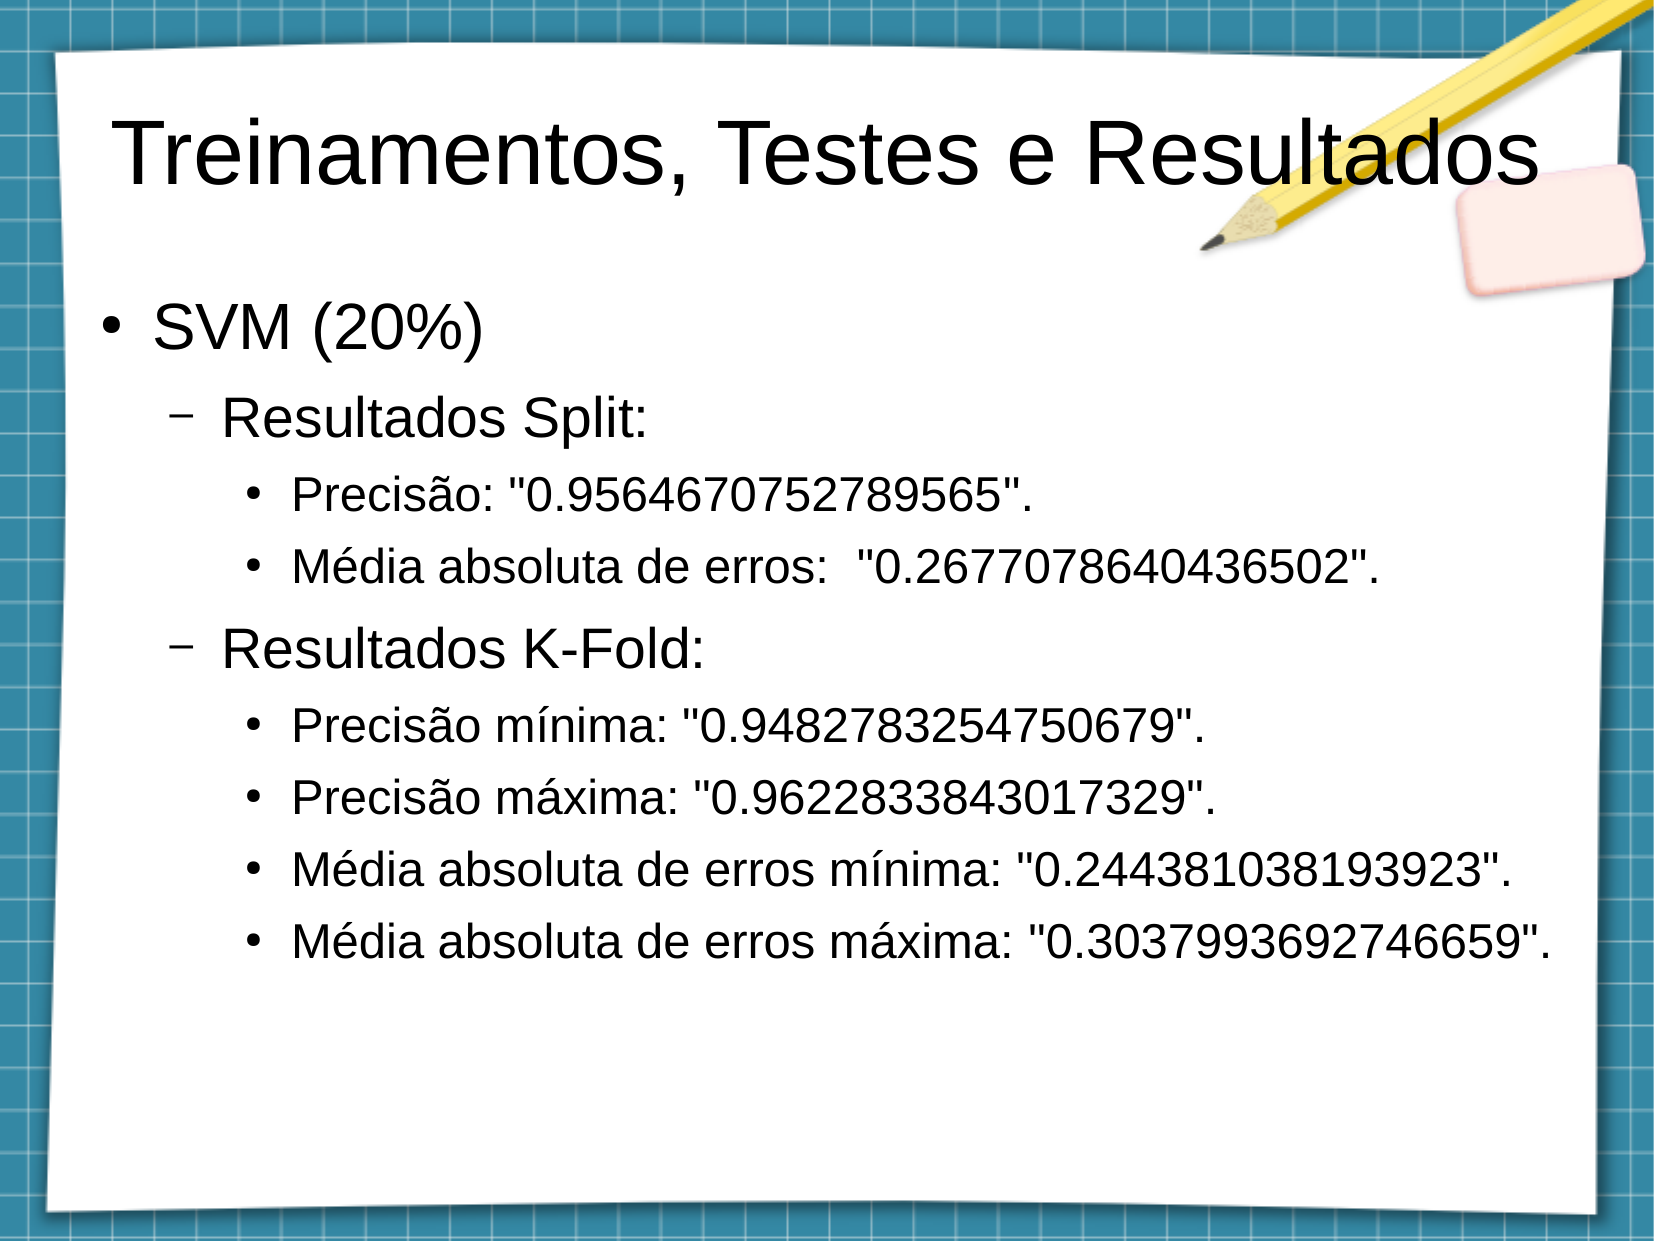

# Treinamentos, Testes e Resultados
SVM (20%)
Resultados Split:
Precisão: "0.9564670752789565".
Média absoluta de erros: "0.2677078640436502".
Resultados K-Fold:
Precisão mínima: "0.9482783254750679".
Precisão máxima: "0.9622833843017329".
Média absoluta de erros mínima: "0.244381038193923".
Média absoluta de erros máxima: "0.3037993692746659".